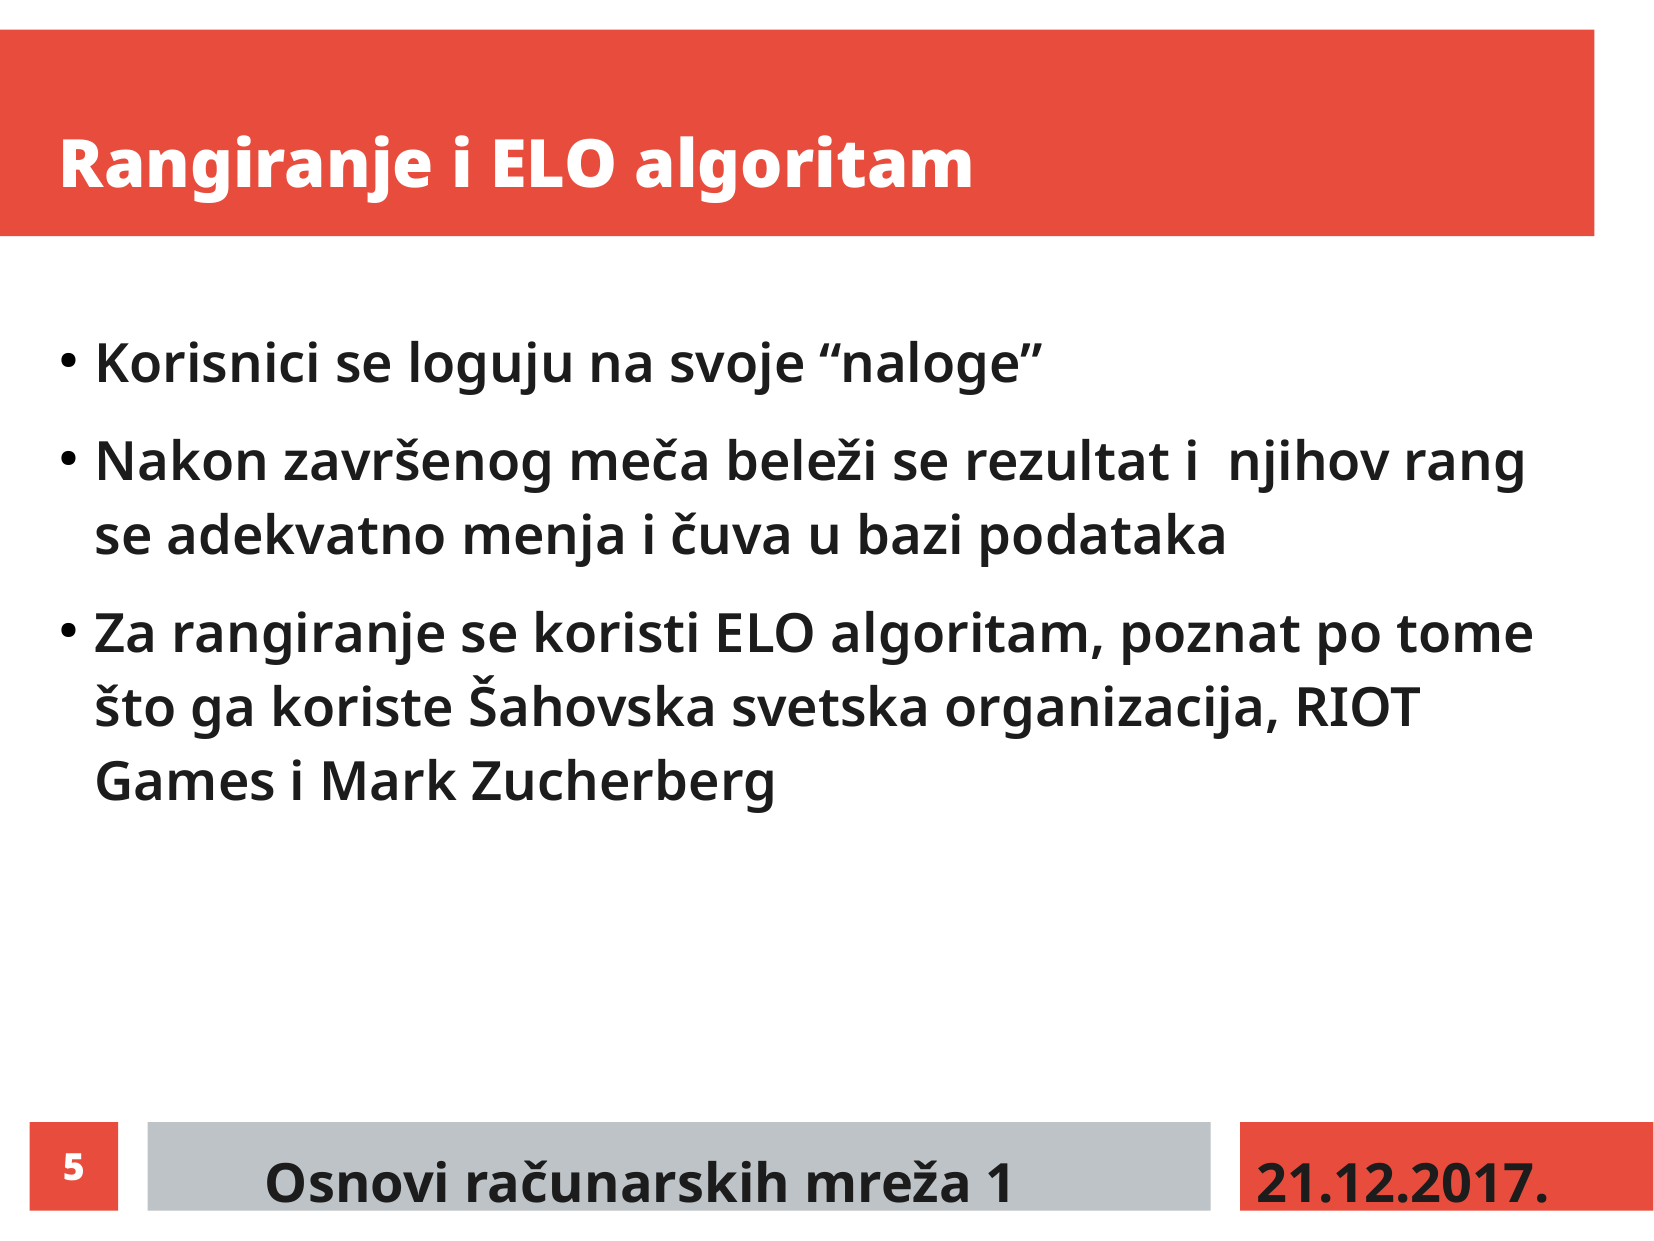

# Rangiranje i ELO algoritam
Korisnici se loguju na svoje “naloge”
Nakon završenog meča beleži se rezultat i njihov rang se adekvatno menja i čuva u bazi podataka
Za rangiranje se koristi ELO algoritam, poznat po tome što ga koriste Šahovska svetska organizacija, RIOT Games i Mark Zucherberg
5
Osnovi računarskih mreža 1
21.12.2017.